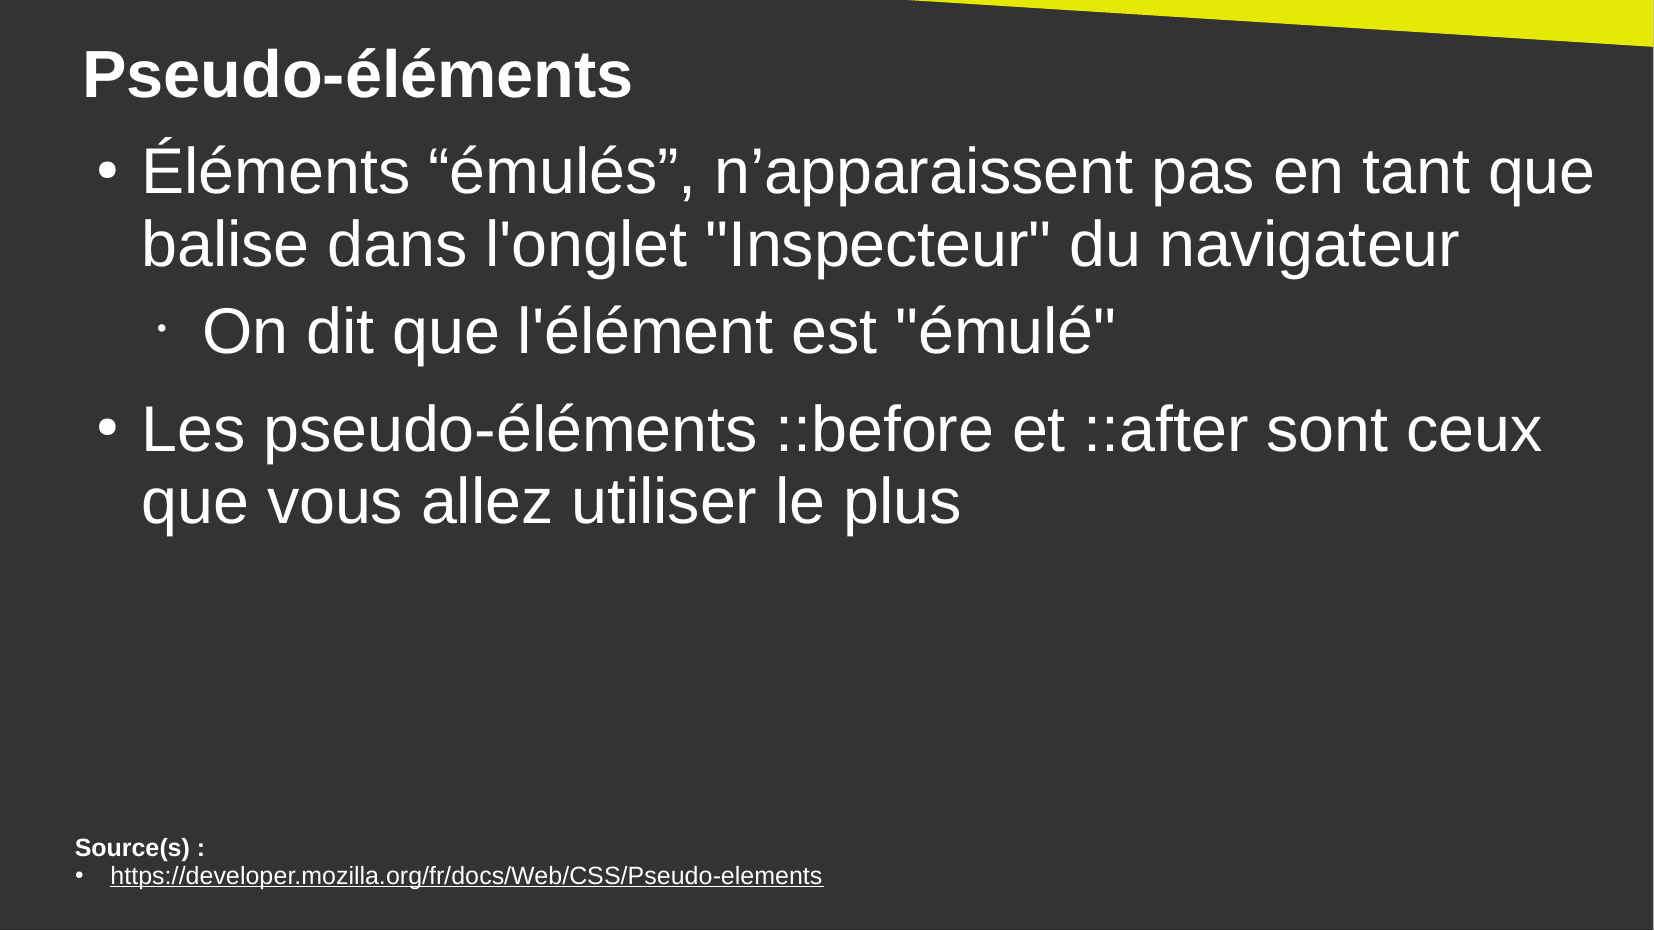

# Pseudo-éléments
Éléments “émulés”, n’apparaissent pas en tant que balise dans l'onglet "Inspecteur" du navigateur
On dit que l'élément est "émulé"
Les pseudo-éléments ::before et ::after sont ceux que vous allez utiliser le plus
Source(s) :
https://developer.mozilla.org/fr/docs/Web/CSS/Pseudo-elements